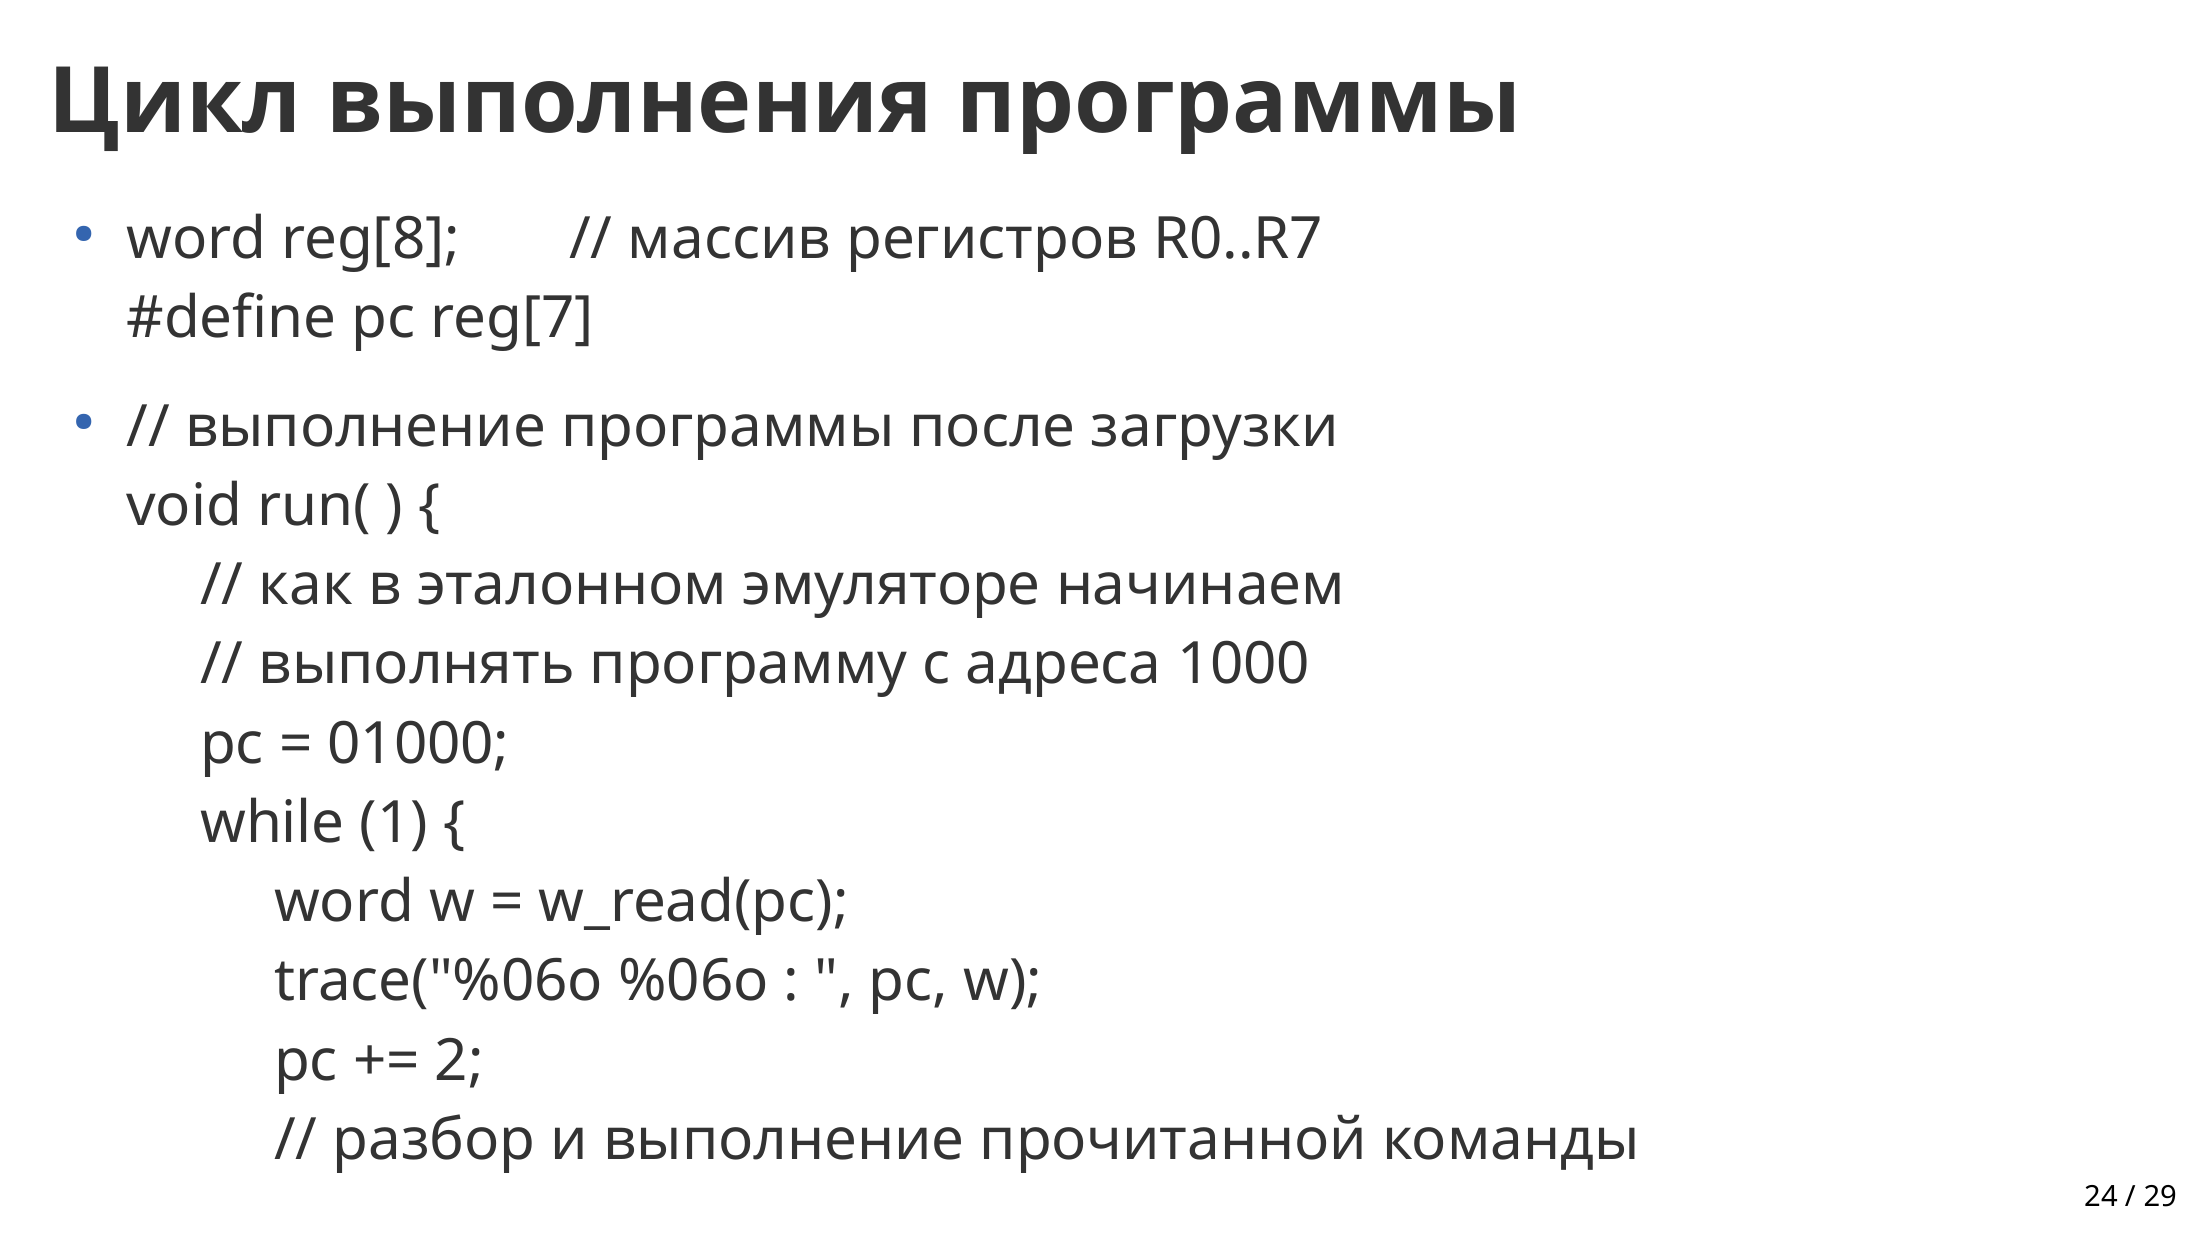

# Цикл выполнения программы
word reg[8];		// массив регистров R0..R7
#define pc reg[7]
// выполнение программы после загрузки
void run( ) {
	// как в эталонном эмуляторе начинаем
	// выполнять программу с адреса 1000
	pc = 01000;
	while (1) {
		word w = w_read(pc);
		trace("%06o %06o : ", pc, w);
		pc += 2;
		// разбор и выполнение прочитанной команды
24